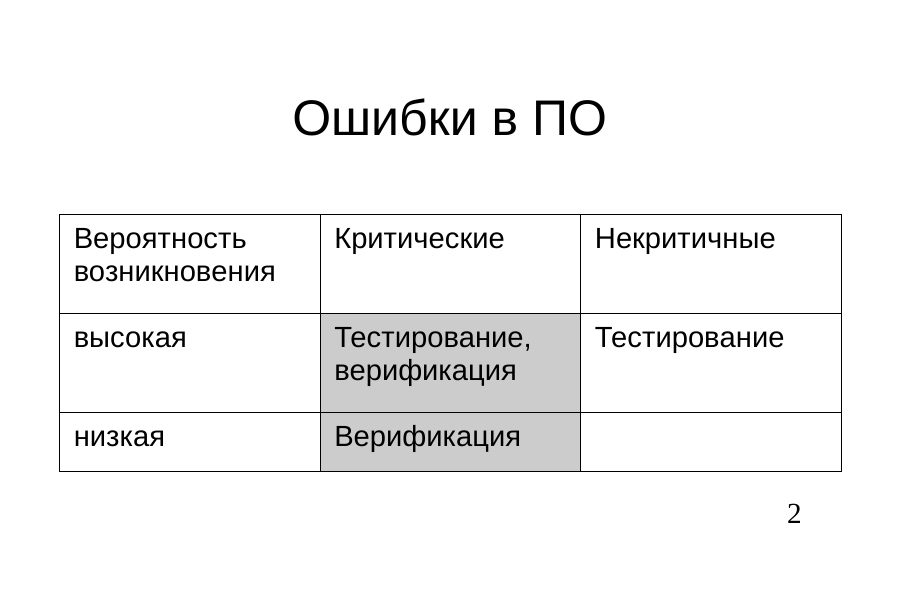

# Ошибки в ПО
| Вероятность возникновения | Критические | Некритичные |
| --- | --- | --- |
| высокая | Тестирование, верификация | Тестирование |
| низкая | Верификация | |
2